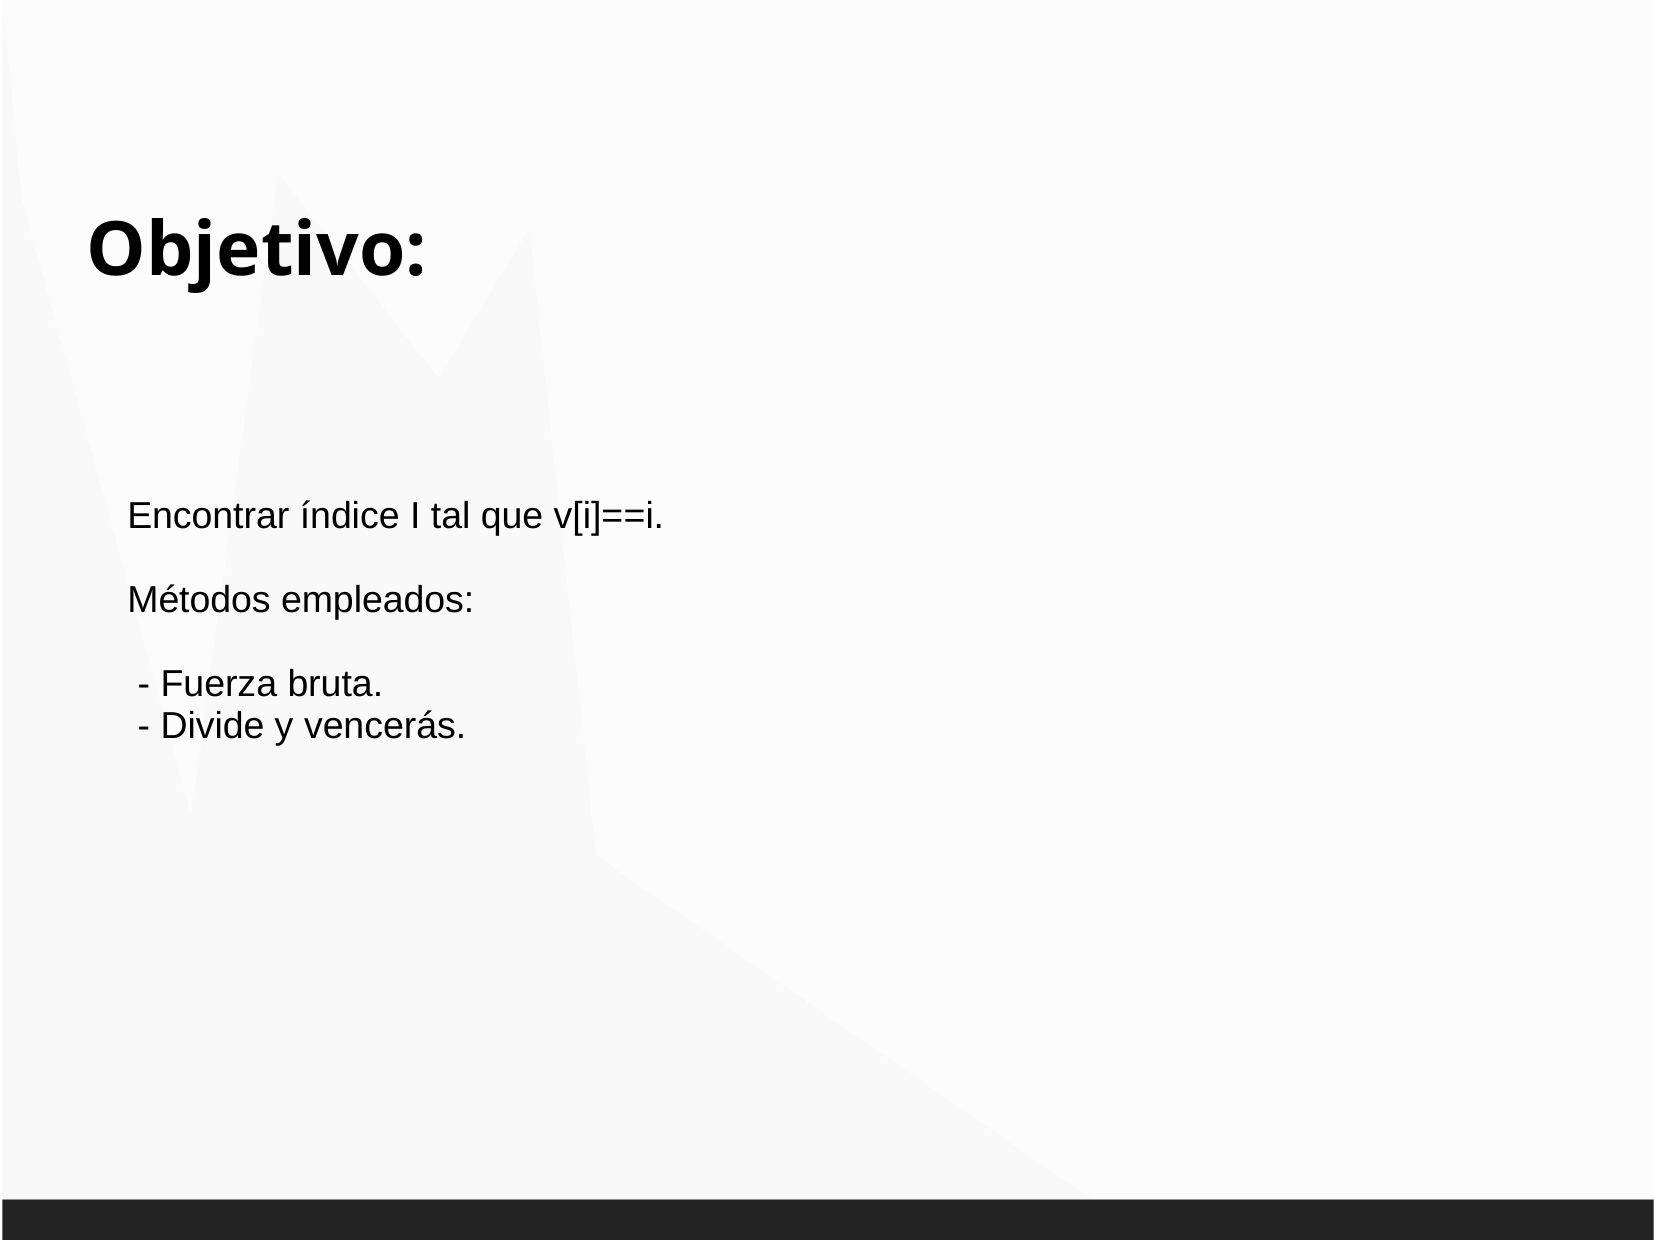

# Objetivo:
Encontrar índice I tal que v[i]==i.
Métodos empleados:
 - Fuerza bruta.
 - Divide y vencerás.